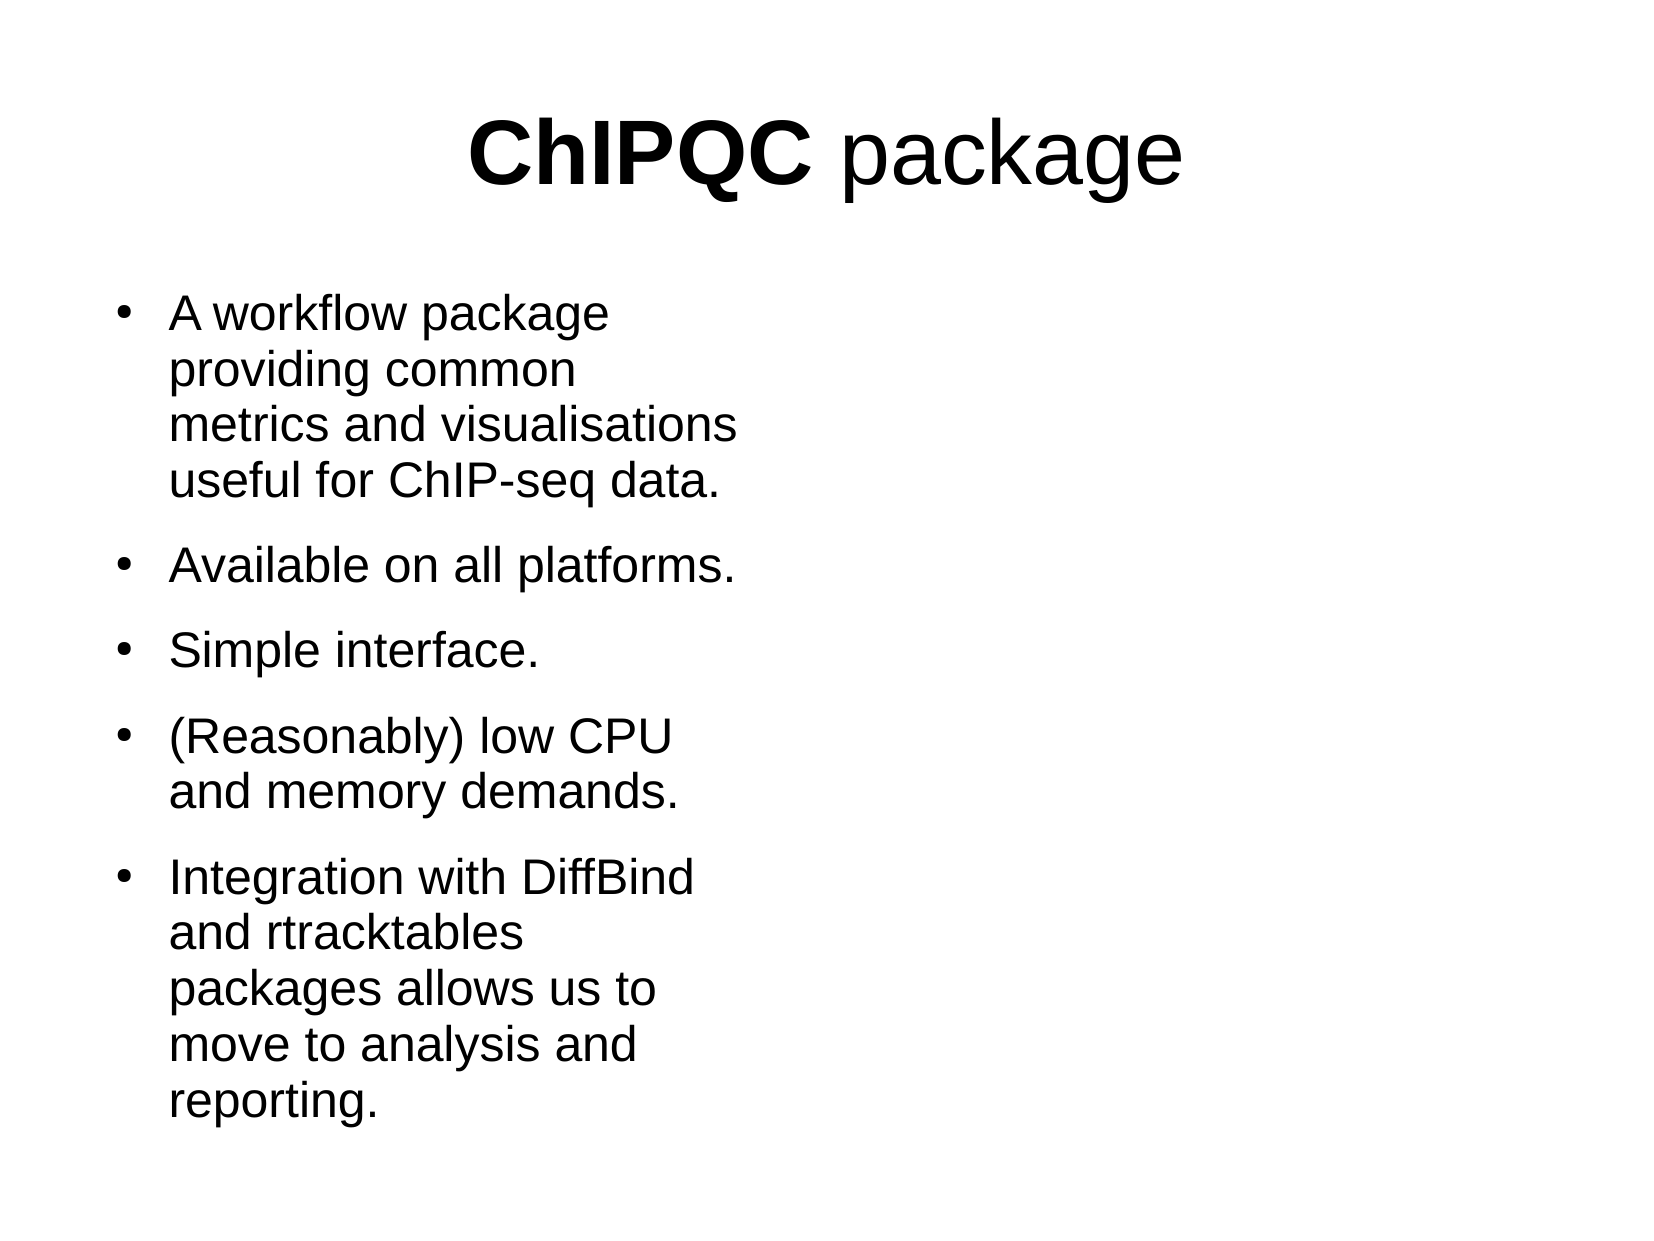

# ChIPQC package
A workflow package providing common metrics and visualisations useful for ChIP-seq data.
Available on all platforms.
Simple interface.
(Reasonably) low CPU and memory demands.
Integration with DiffBind and rtracktables packages allows us to move to analysis and reporting.